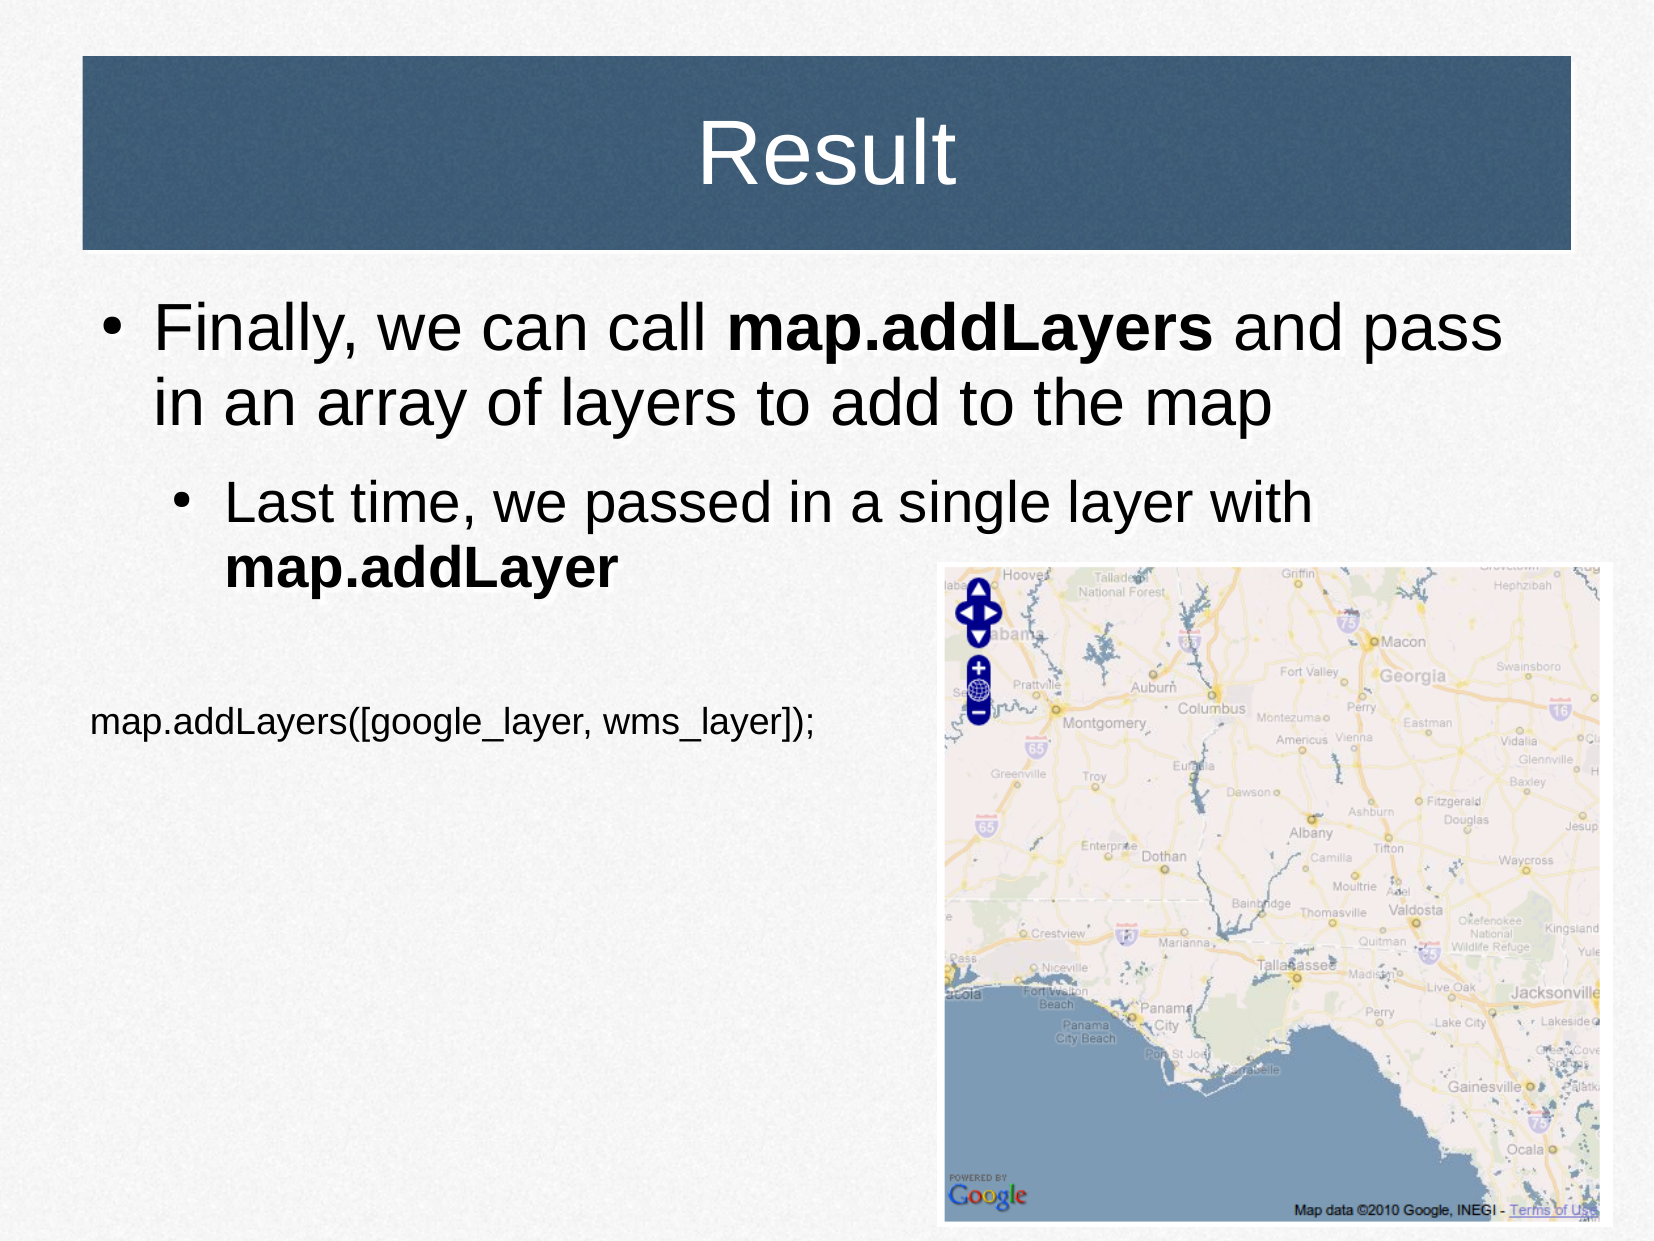

# Result
Finally, we can call map.addLayers and pass in an array of layers to add to the map
Last time, we passed in a single layer with map.addLayer
map.addLayers([google_layer, wms_layer]);